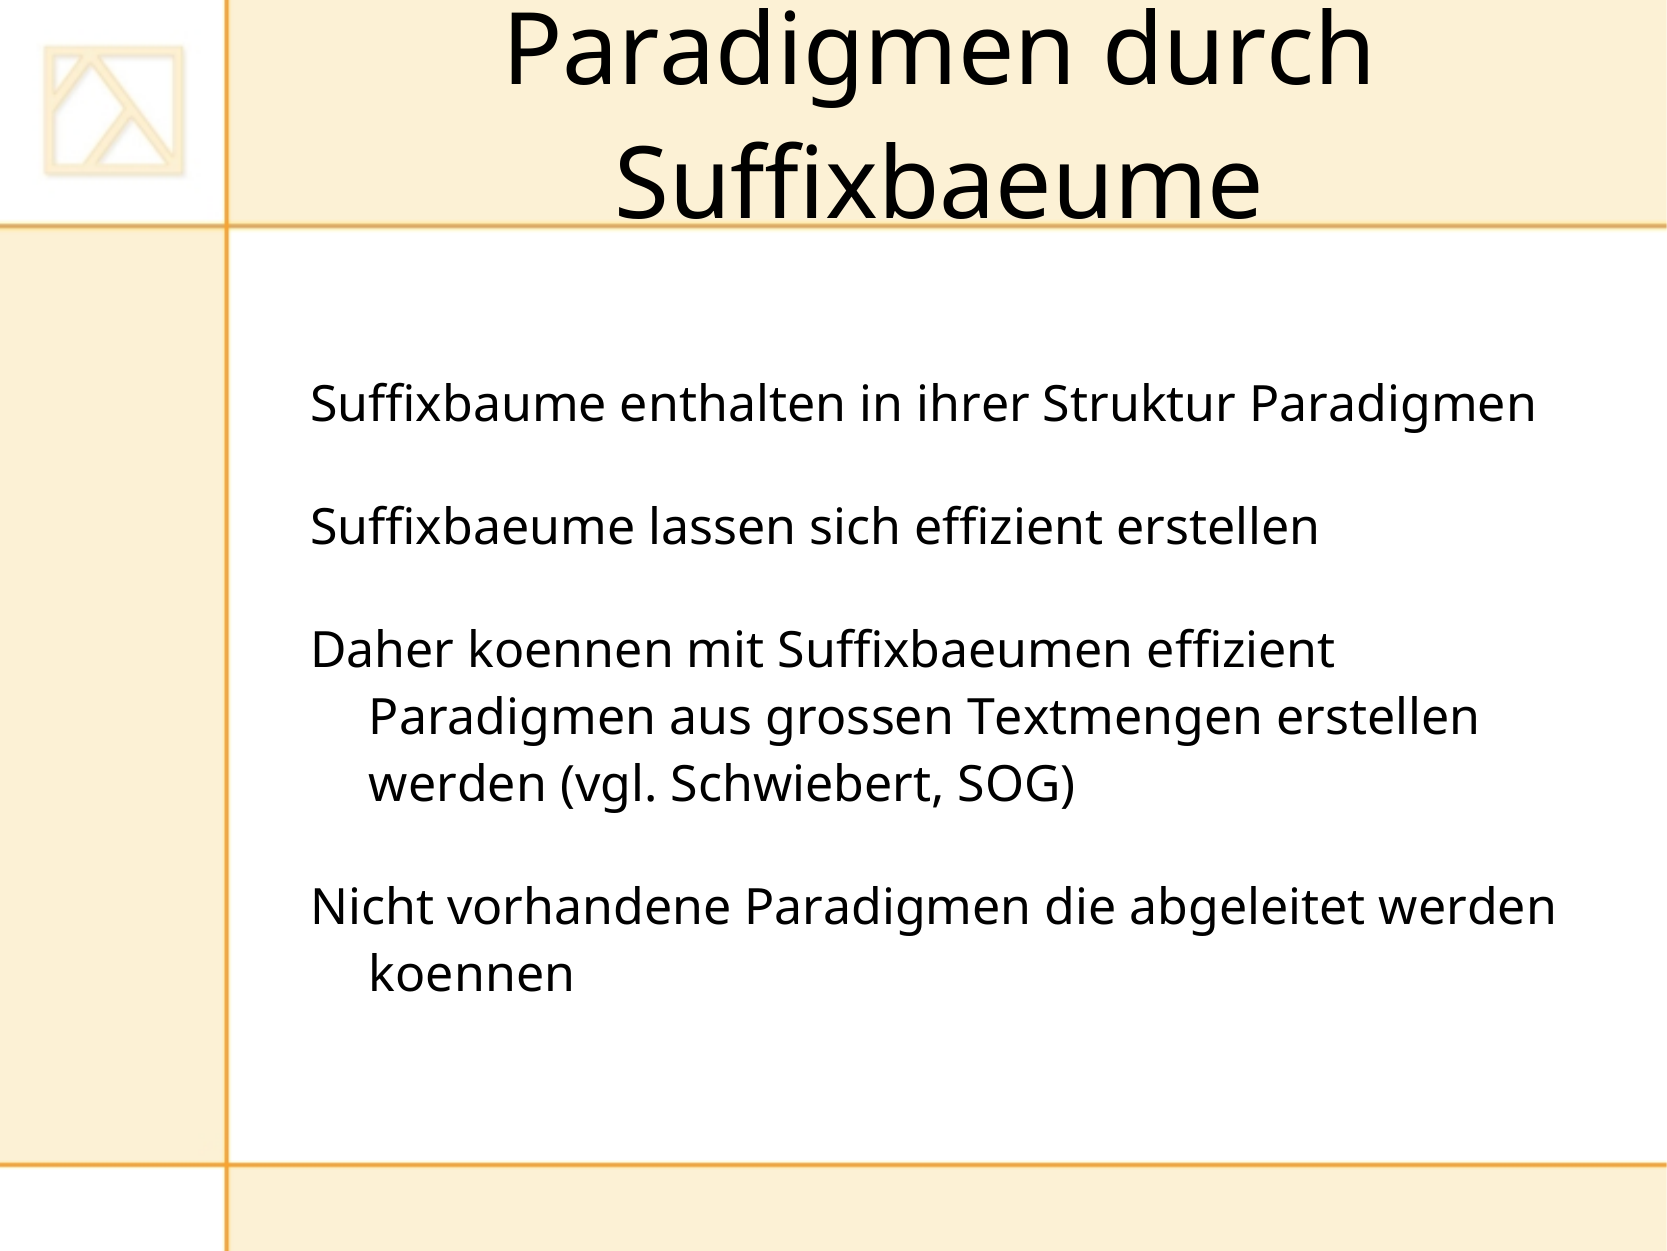

# Paradigmen durch Suffixbaeume
Suffixbaume enthalten in ihrer Struktur Paradigmen
Suffixbaeume lassen sich effizient erstellen
Daher koennen mit Suffixbaeumen effizient Paradigmen aus grossen Textmengen erstellen werden (vgl. Schwiebert, SOG)
Nicht vorhandene Paradigmen die abgeleitet werden koennen